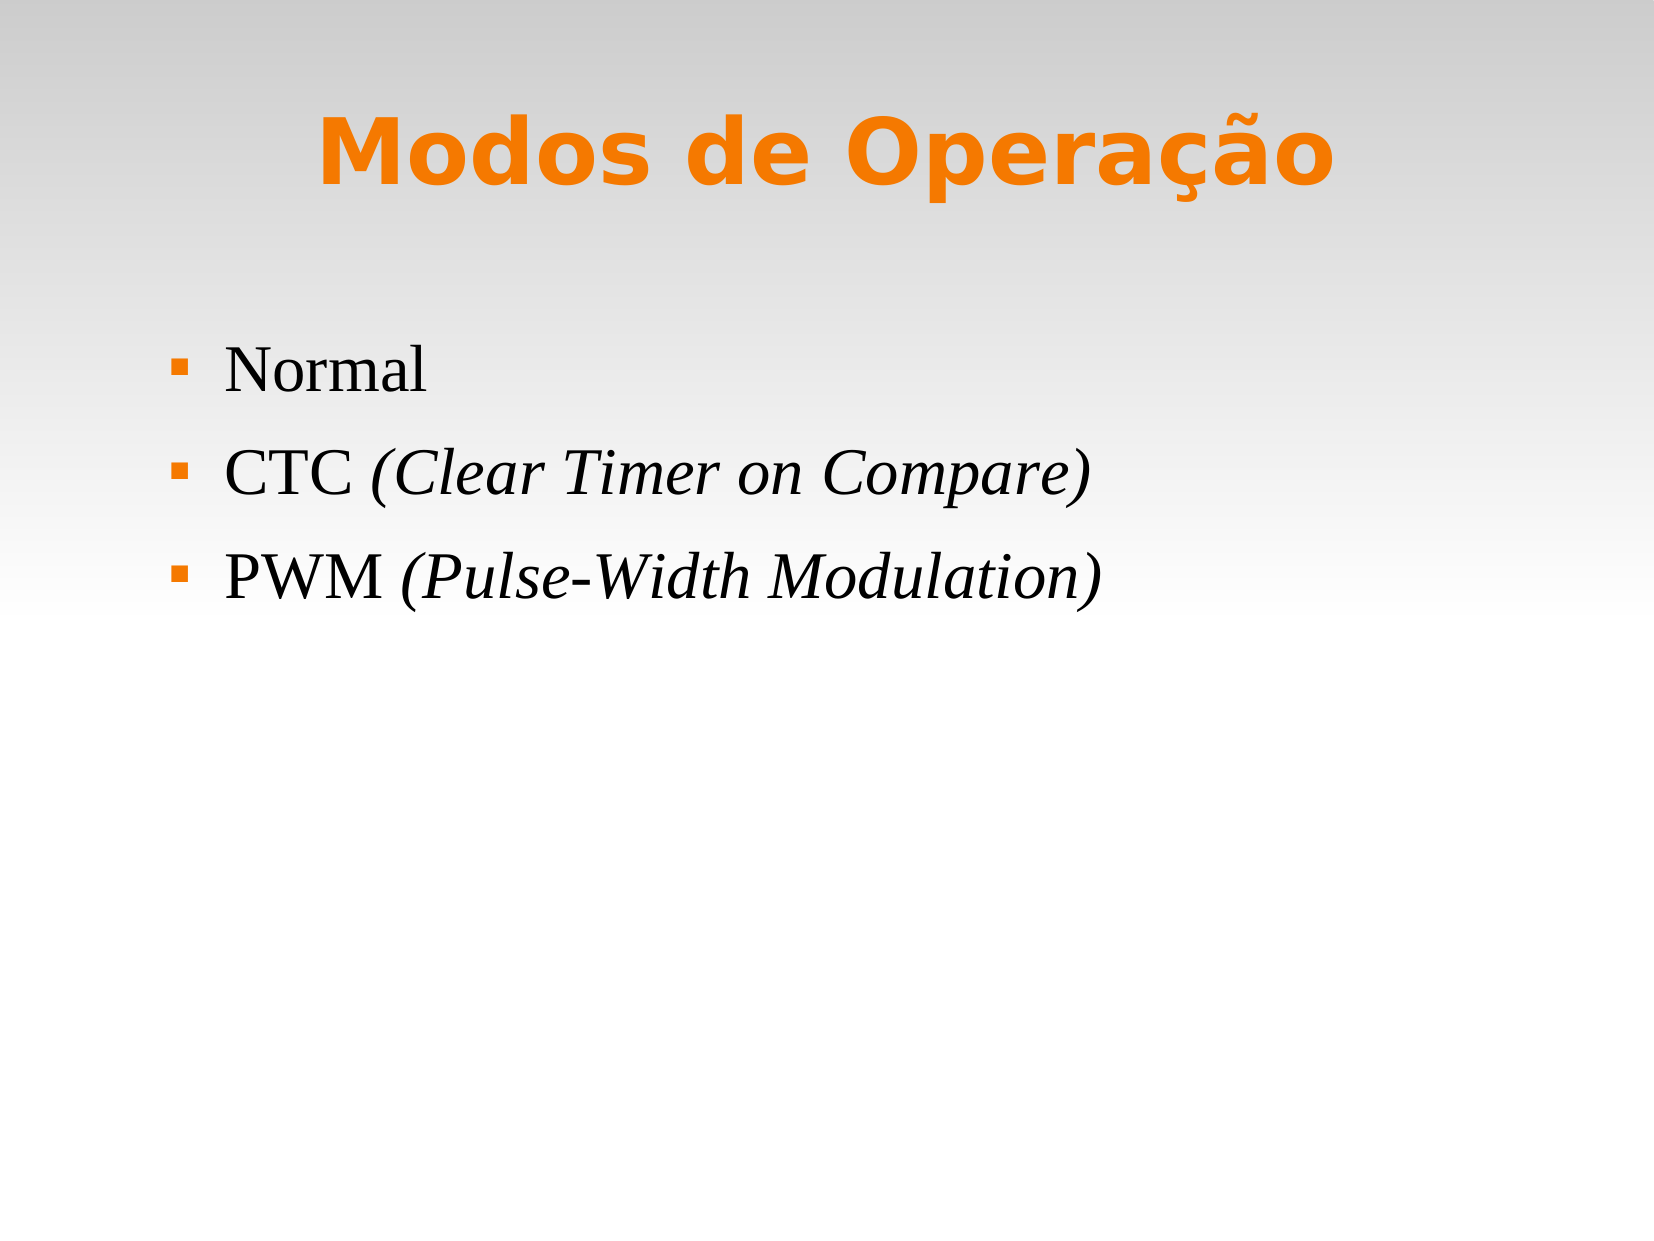

# Modos de Operação
Normal
CTC (Clear Timer on Compare)
PWM (Pulse-Width Modulation)